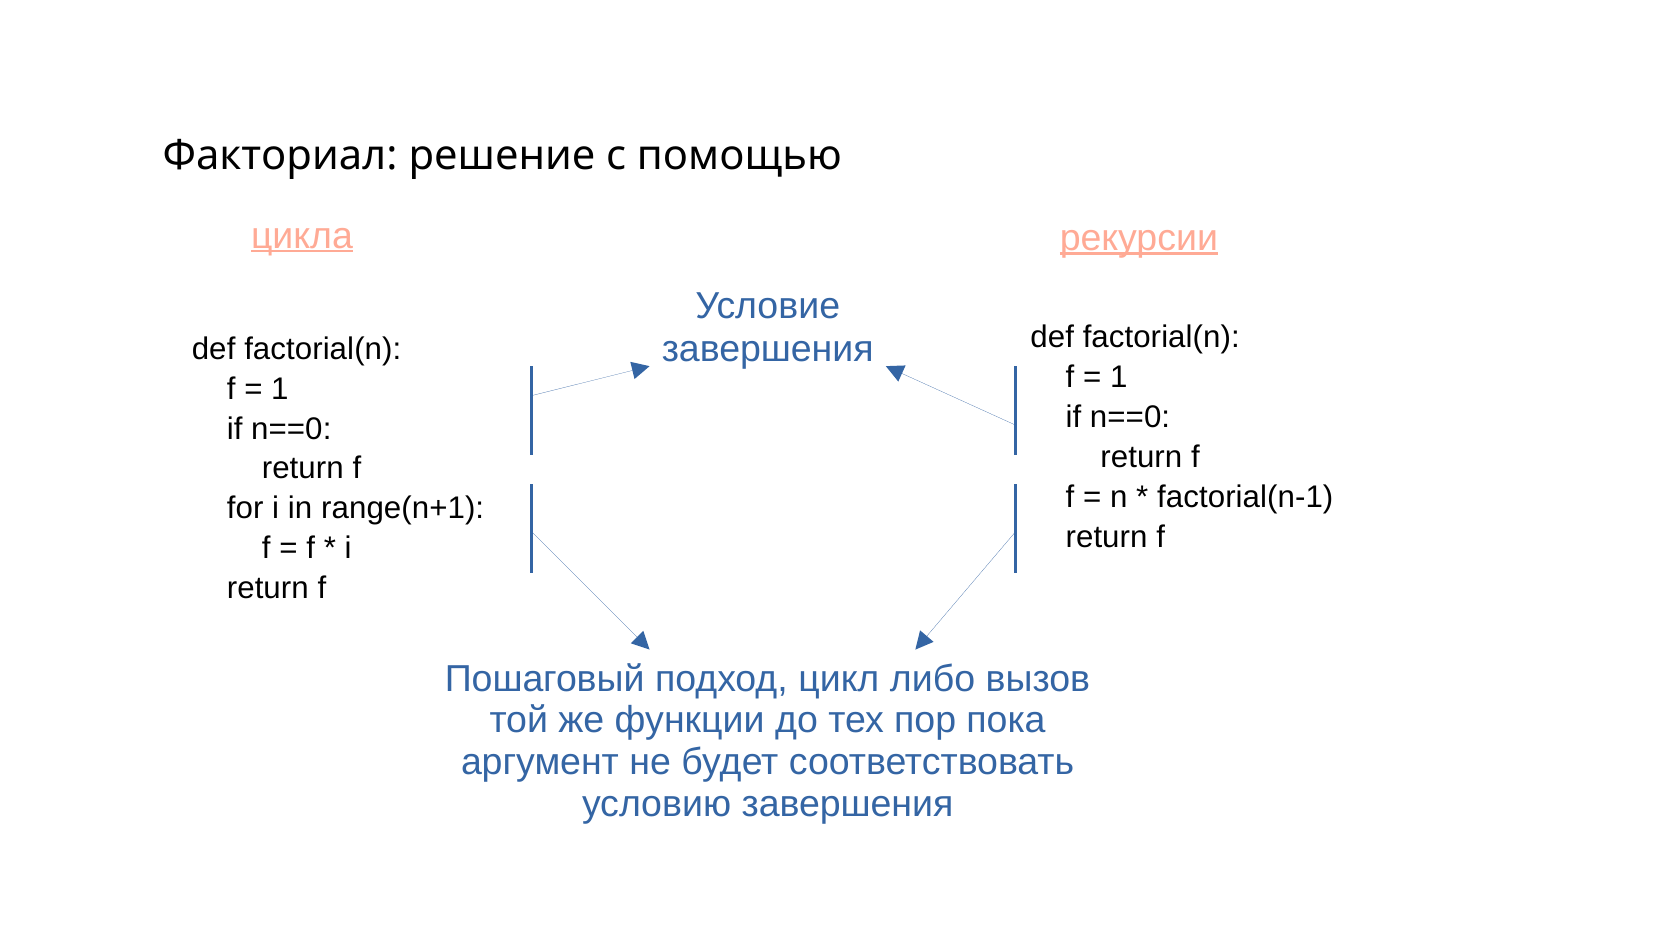

Факториал: решение с помощью
цикла
рекурсии
Условие завершения
def factorial(n):
 f = 1
 if n==0:
 return f
 f = n * factorial(n-1)
 return f
def factorial(n):
 f = 1
 if n==0:
 return f
 for i in range(n+1):
 f = f * i
 return f
Пошаговый подход, цикл либо вызов той же функции до тех пор пока аргумент не будет соответствовать условию завершения